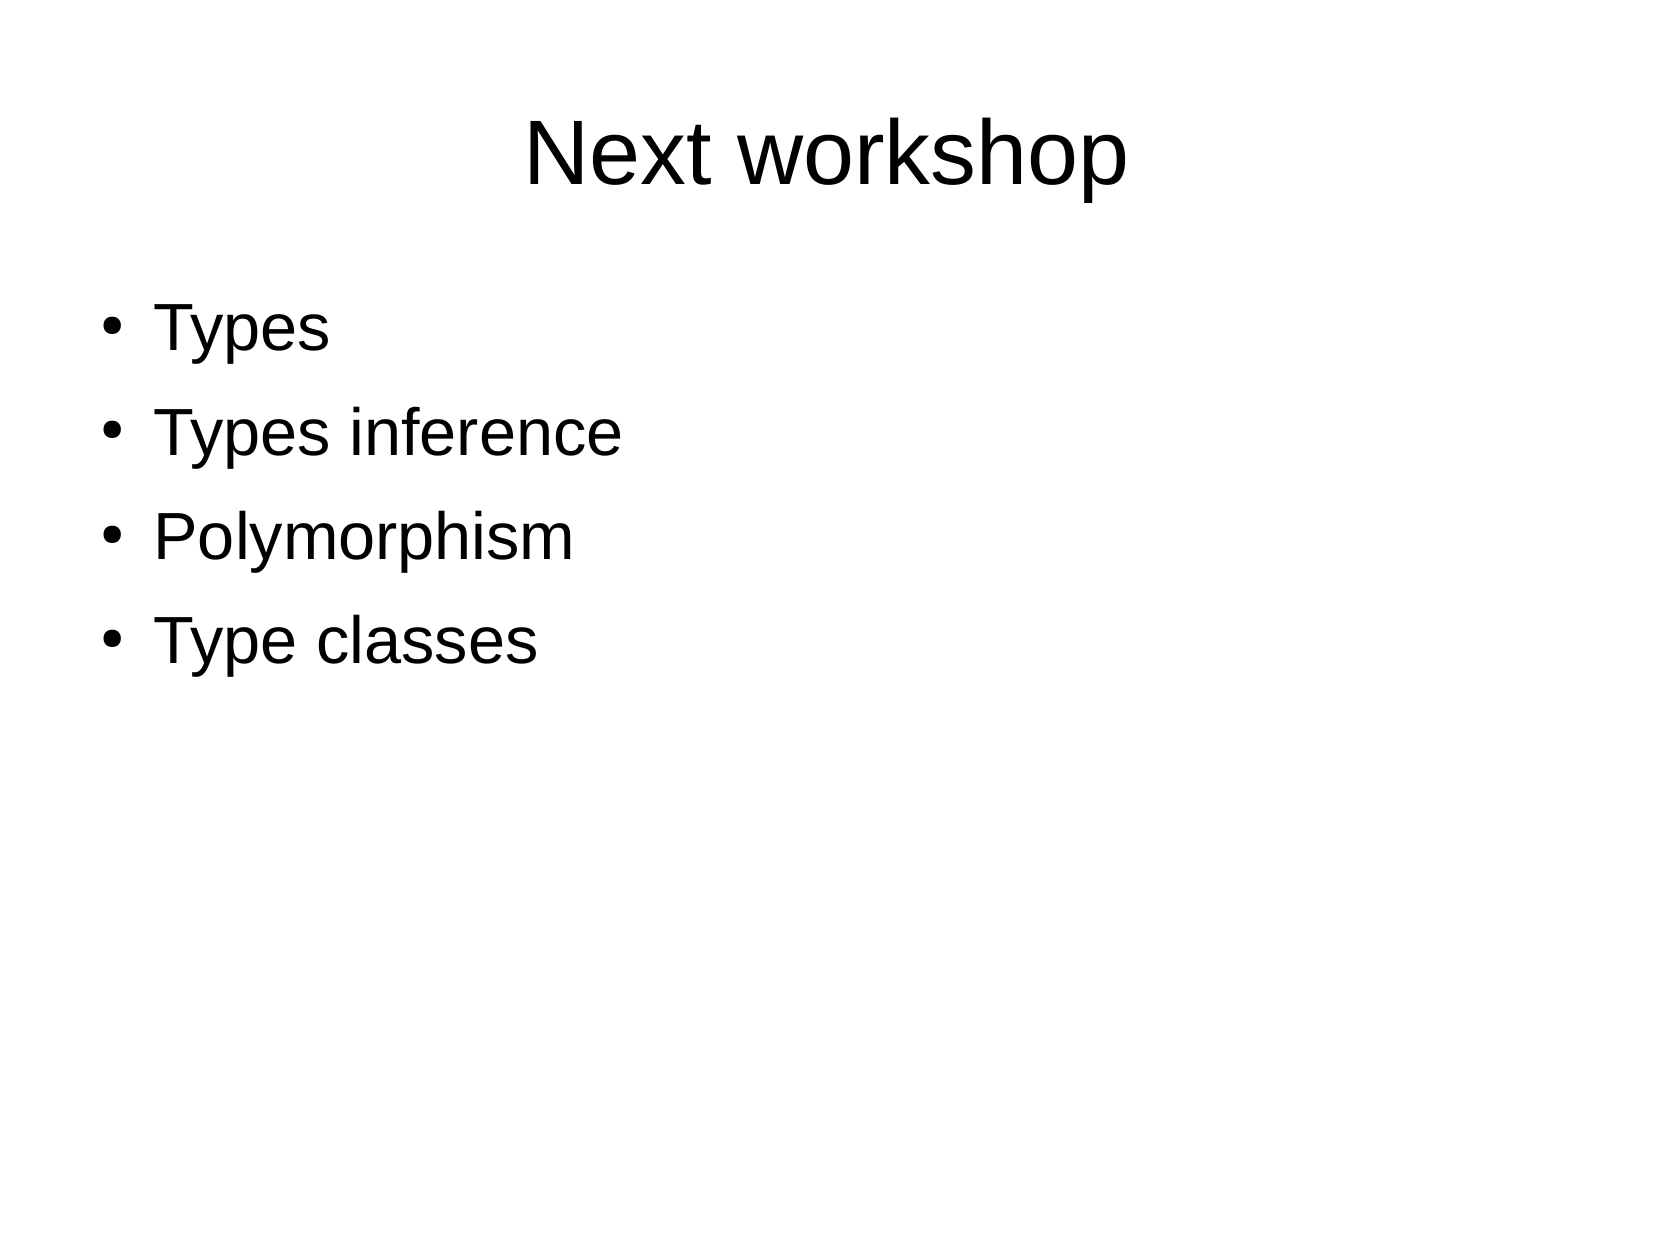

# Next workshop
Types
Types inference
Polymorphism
Type classes